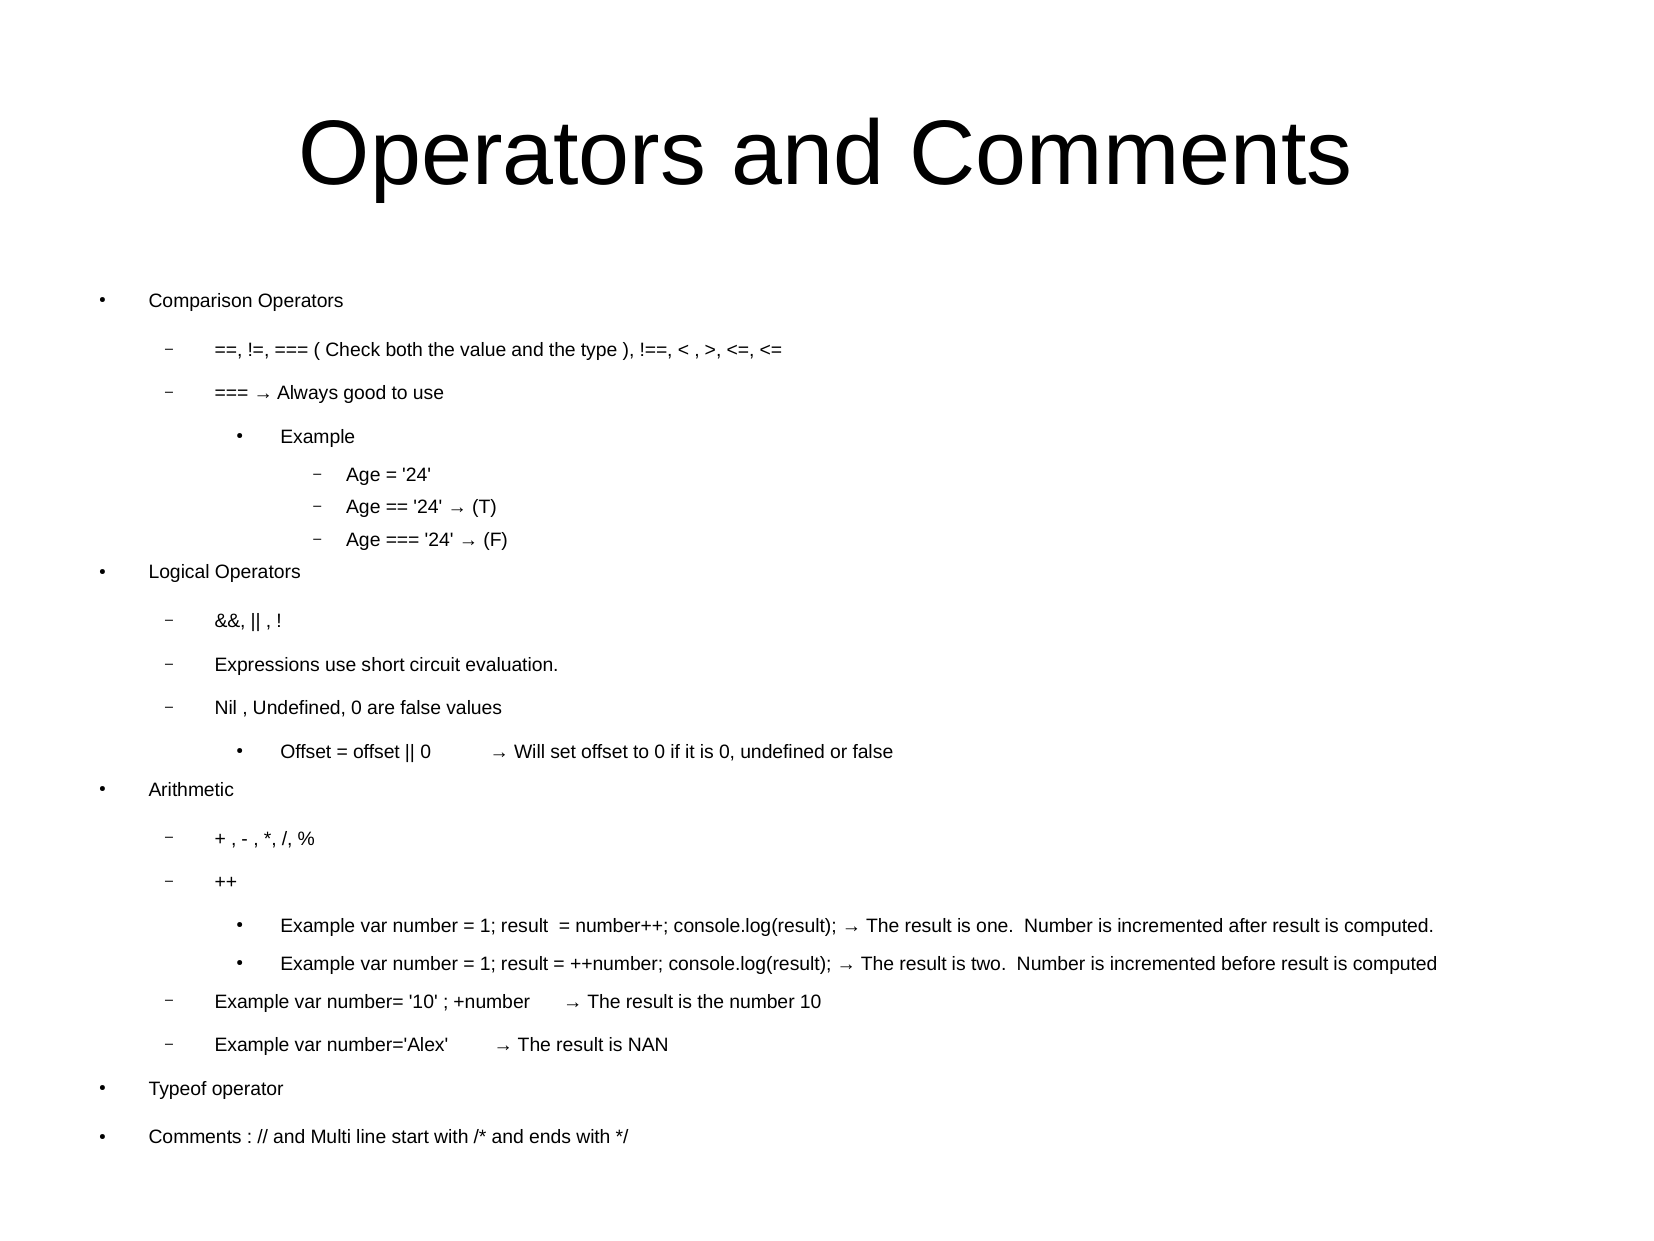

# Operators and Comments
Comparison Operators
==, !=, === ( Check both the value and the type ), !==, < , >, <=, <=
=== → Always good to use
Example
Age = '24'
Age == '24' → (T)
Age === '24' → (F)
Logical Operators
&&, || , !
Expressions use short circuit evaluation.
Nil , Undefined, 0 are false values
Offset = offset || 0					→ Will set offset to 0 if it is 0, undefined or false
Arithmetic
+ , - , *, /, %
++
Example var number = 1; result = number++; console.log(result); → The result is one. Number is incremented after result is computed.
Example var number = 1; result = ++number; console.log(result); → The result is two. Number is incremented before result is computed
Example var number= '10' ; +number			→ The result is the number 10
Example var number='Alex'				→ The result is NAN
Typeof operator
Comments : // and Multi line start with /* and ends with */